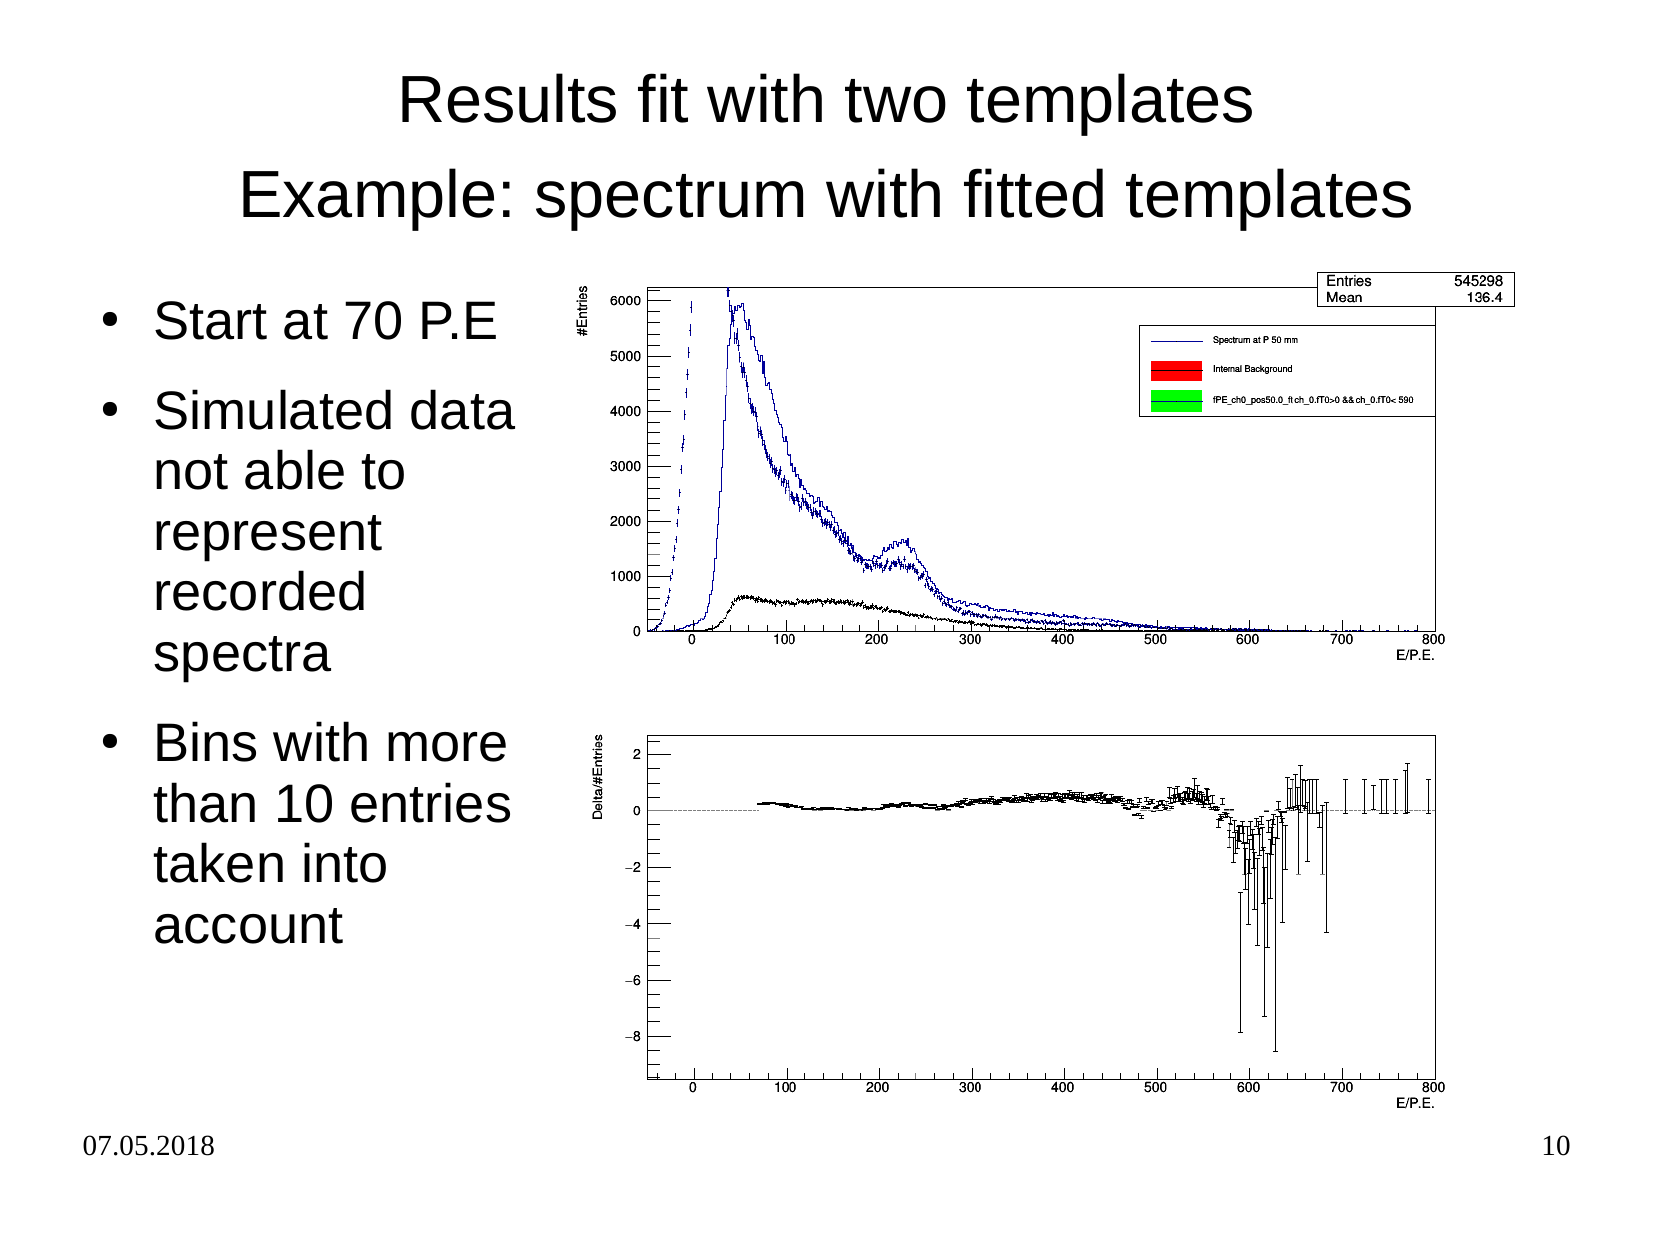

# Results fit with two templates
Example: spectrum with fitted templates
Start at 70 P.E
Simulated data not able to represent recorded spectra
Bins with more than 10 entries taken into account
07.05.2018
10